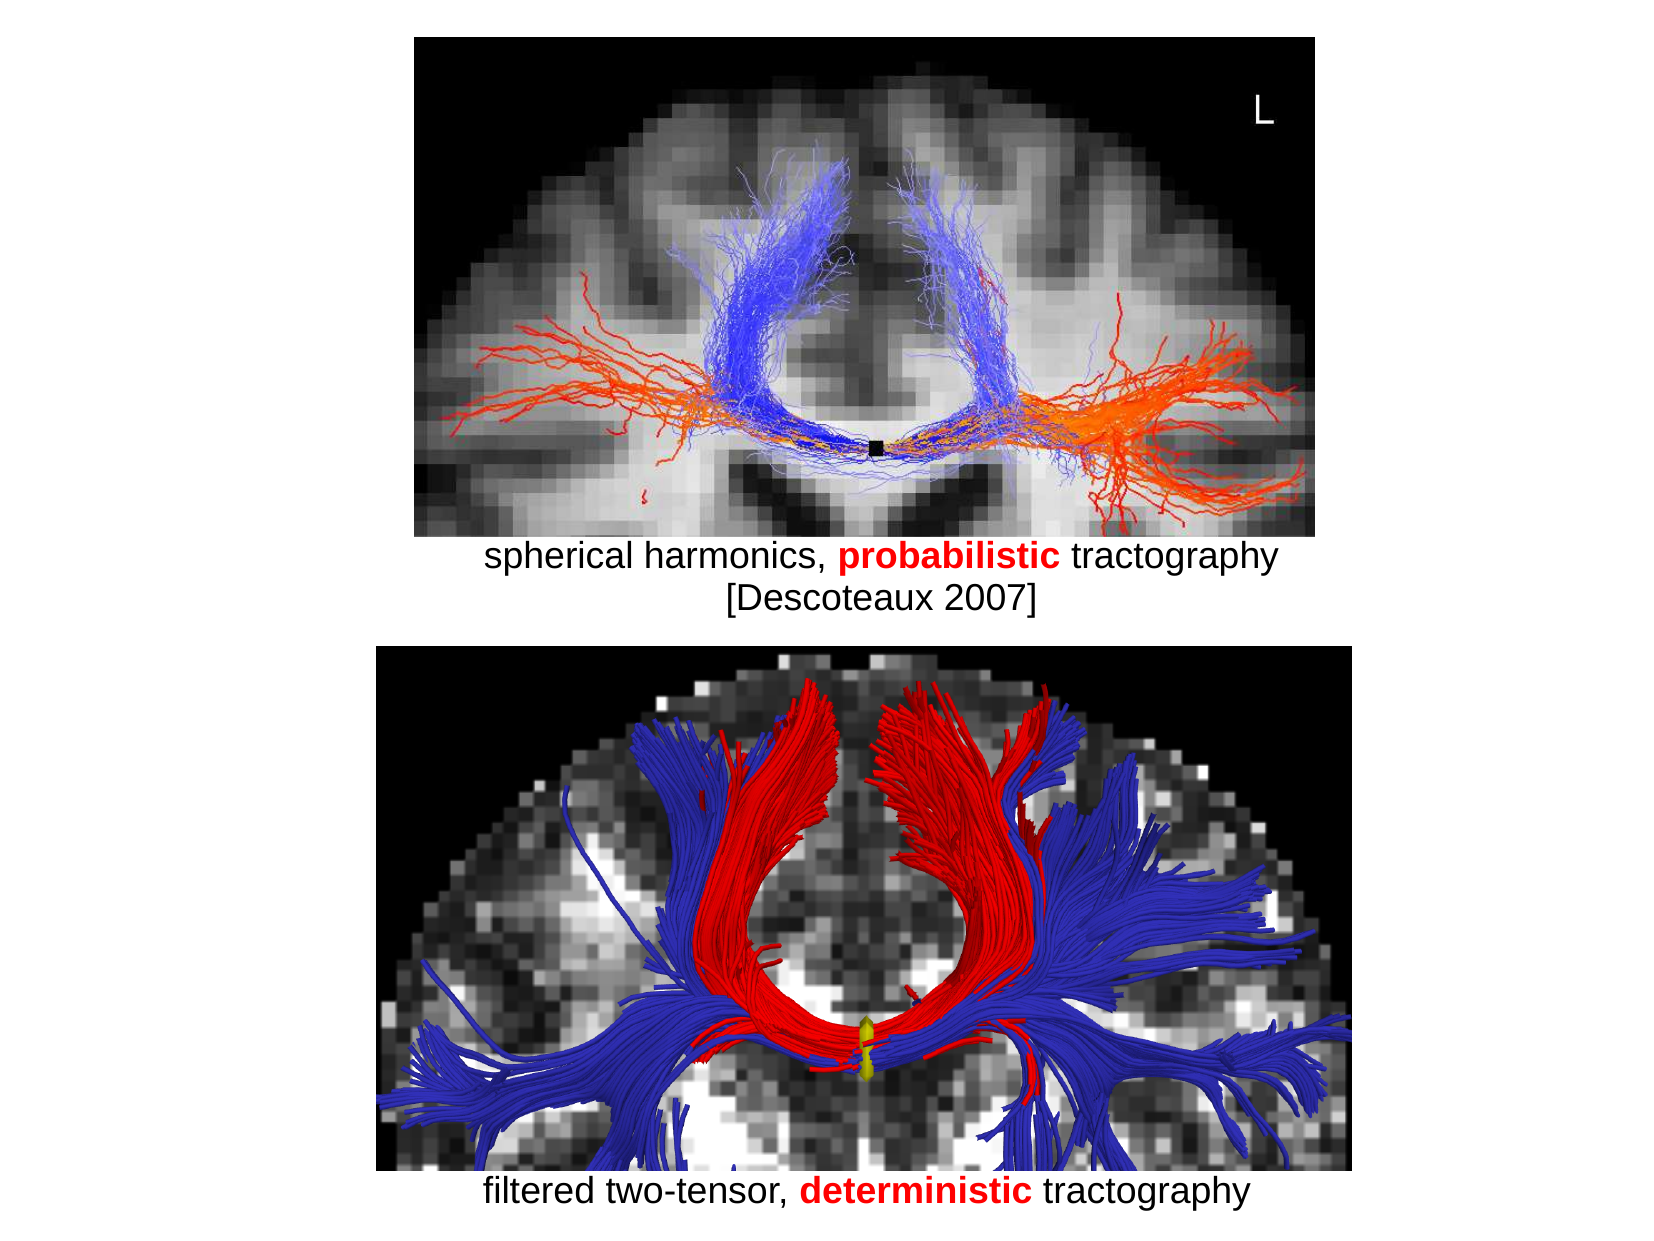

spherical harmonics, probabilistic tractography
[Descoteaux 2007]
filtered two-tensor, deterministic tractography